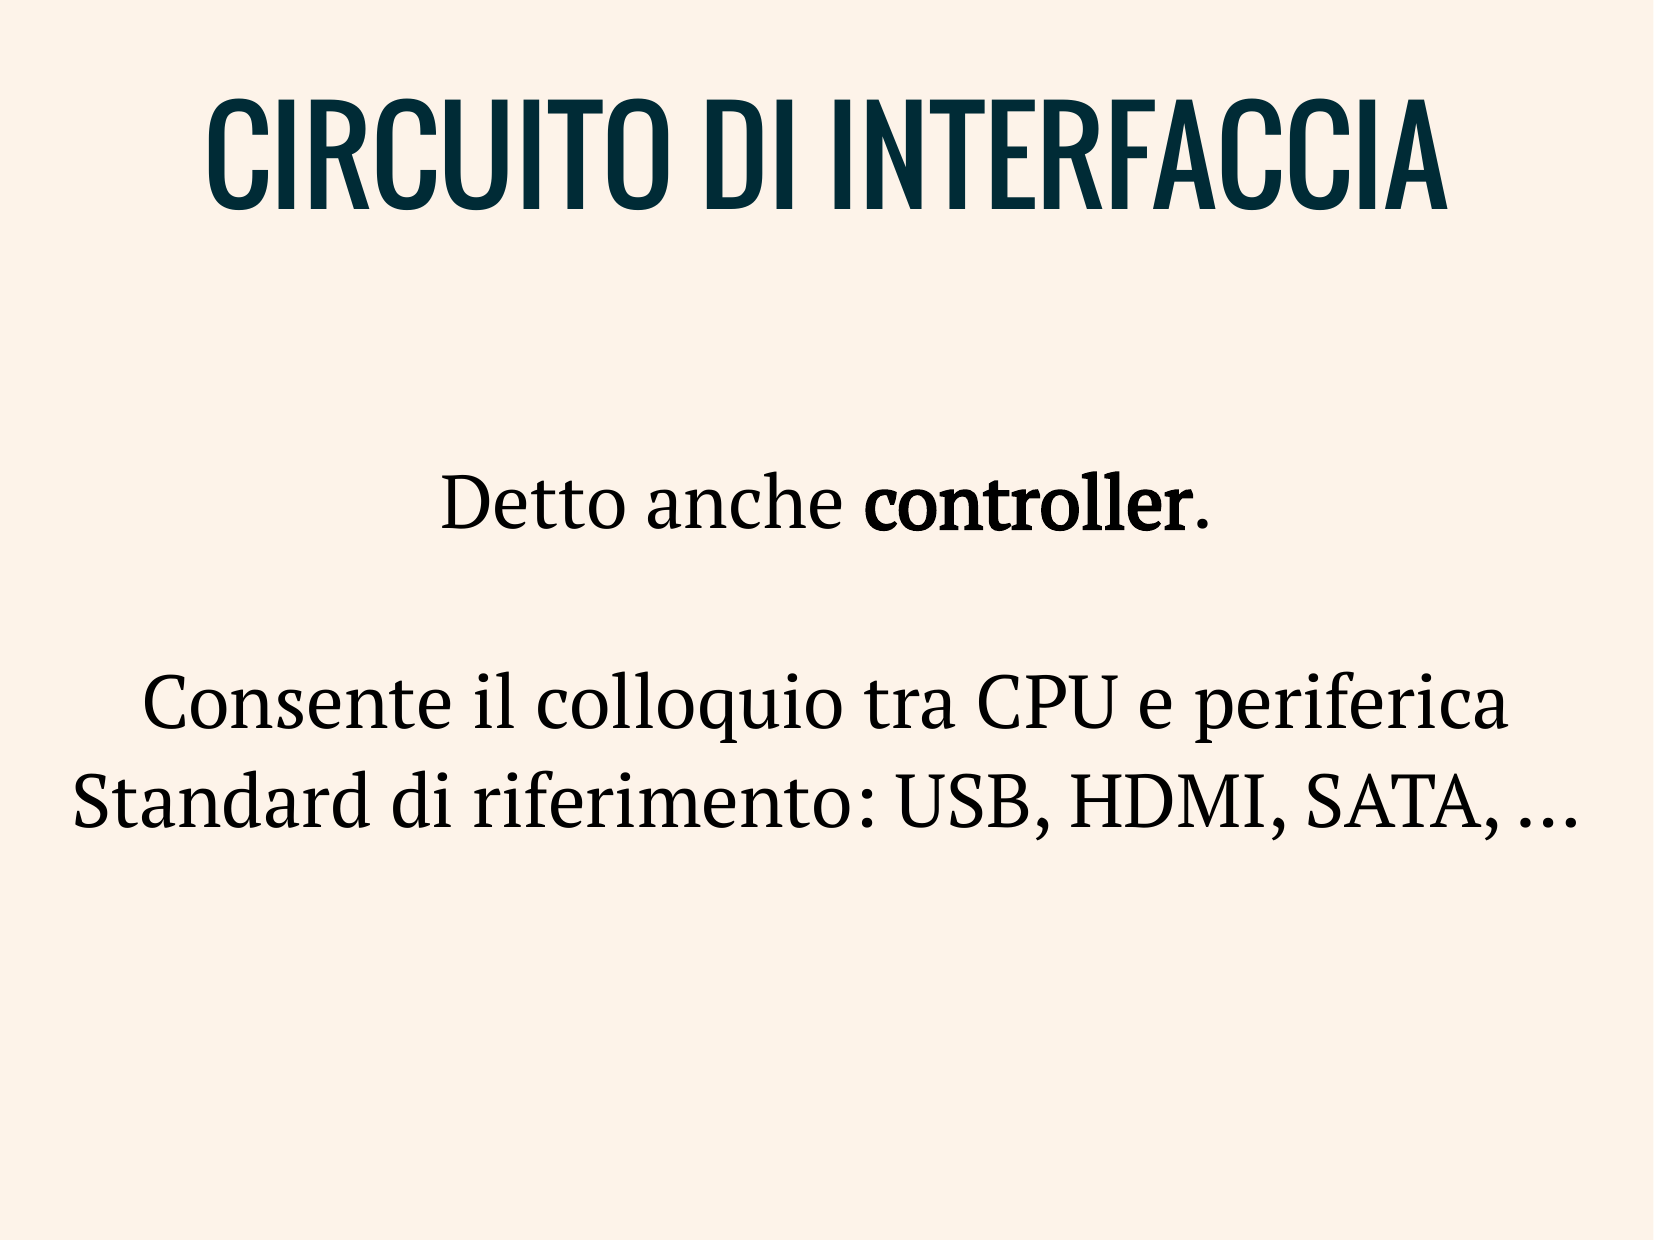

# Circuito di interfaccia
Detto anche controller.
Consente il colloquio tra CPU e periferica
Standard di riferimento: USB, HDMI, SATA, …